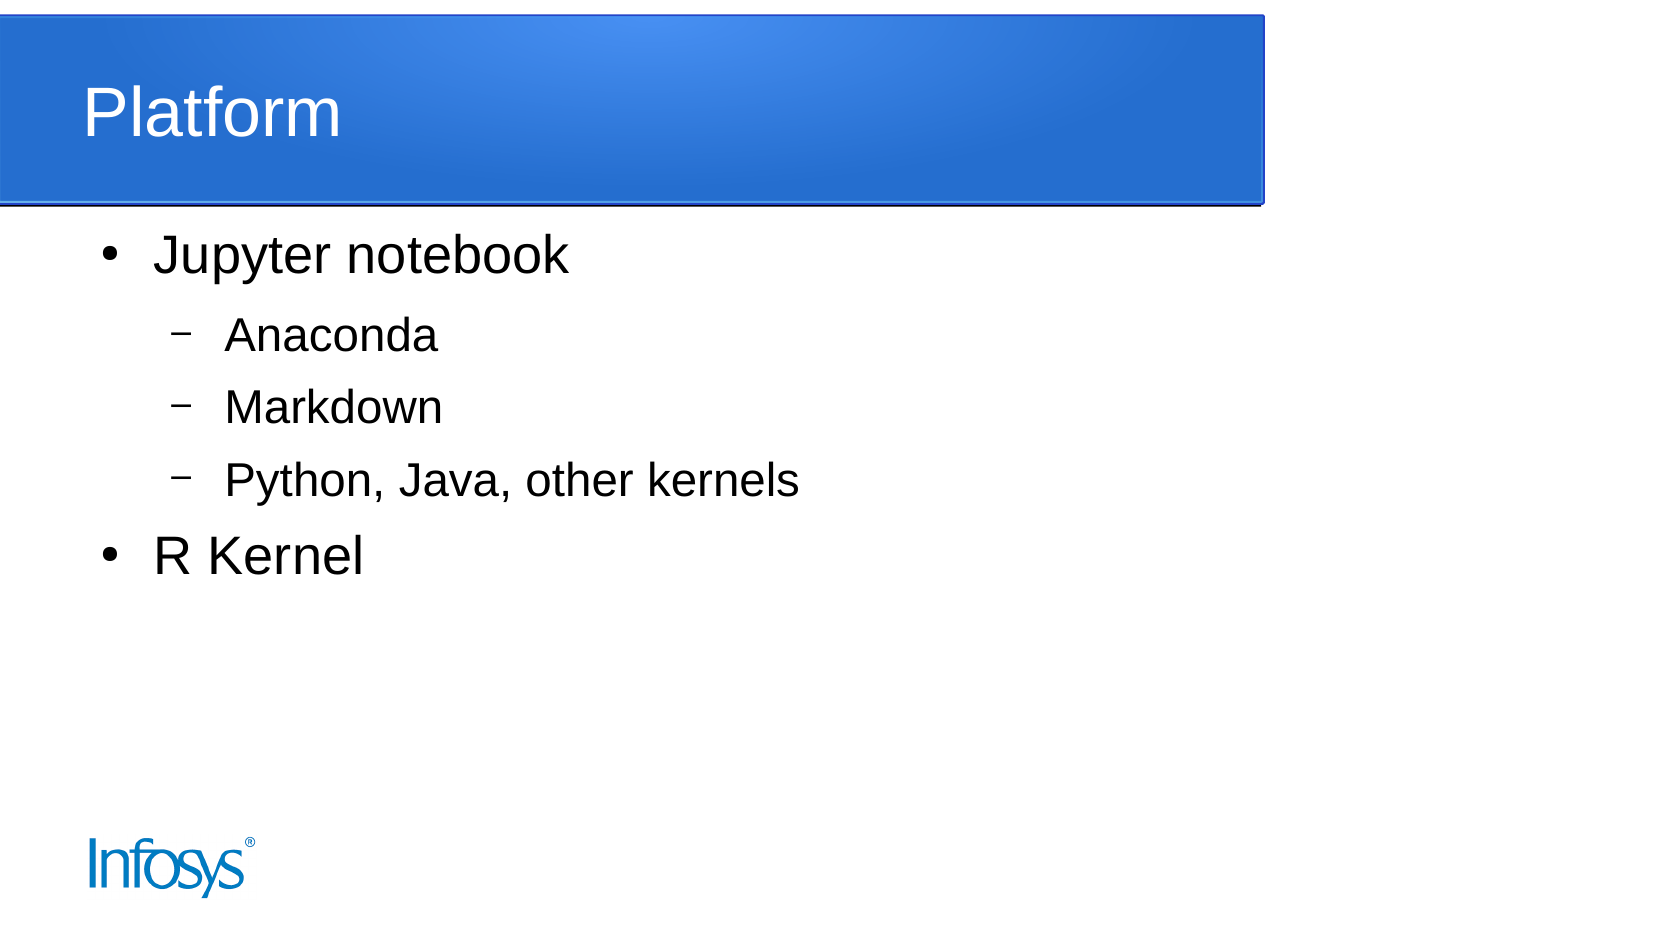

# Platform
Jupyter notebook
Anaconda
Markdown
Python, Java, other kernels
R Kernel